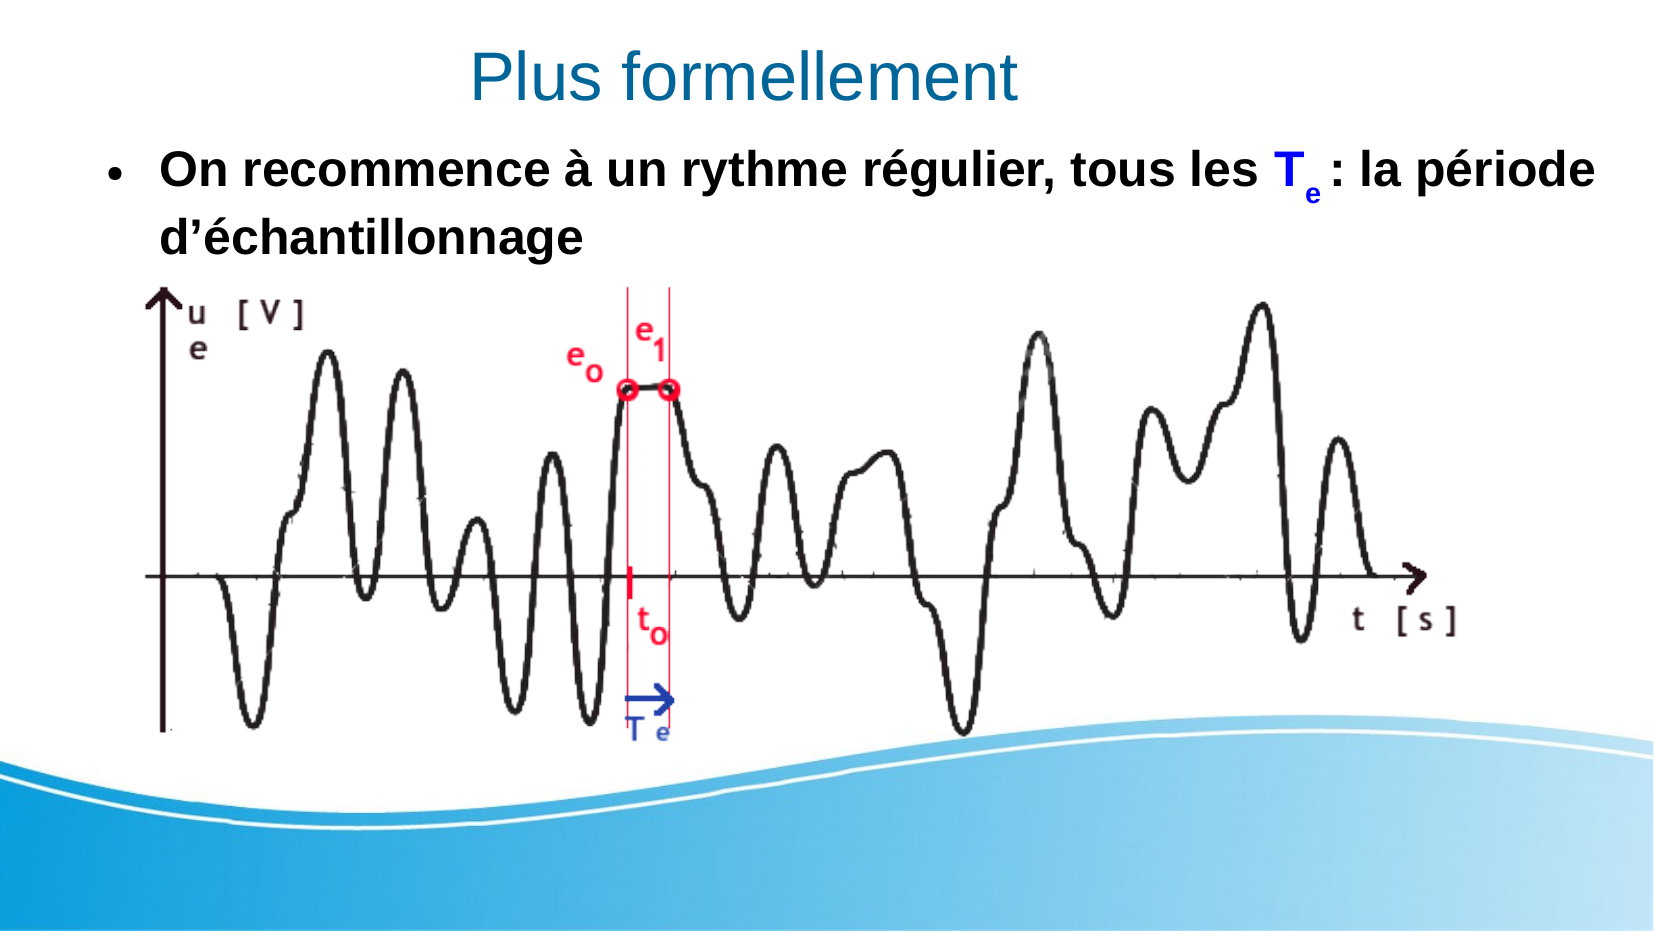

# Plus formellement
On recommence à un rythme régulier, tous les Te : la période d’échantillonnage